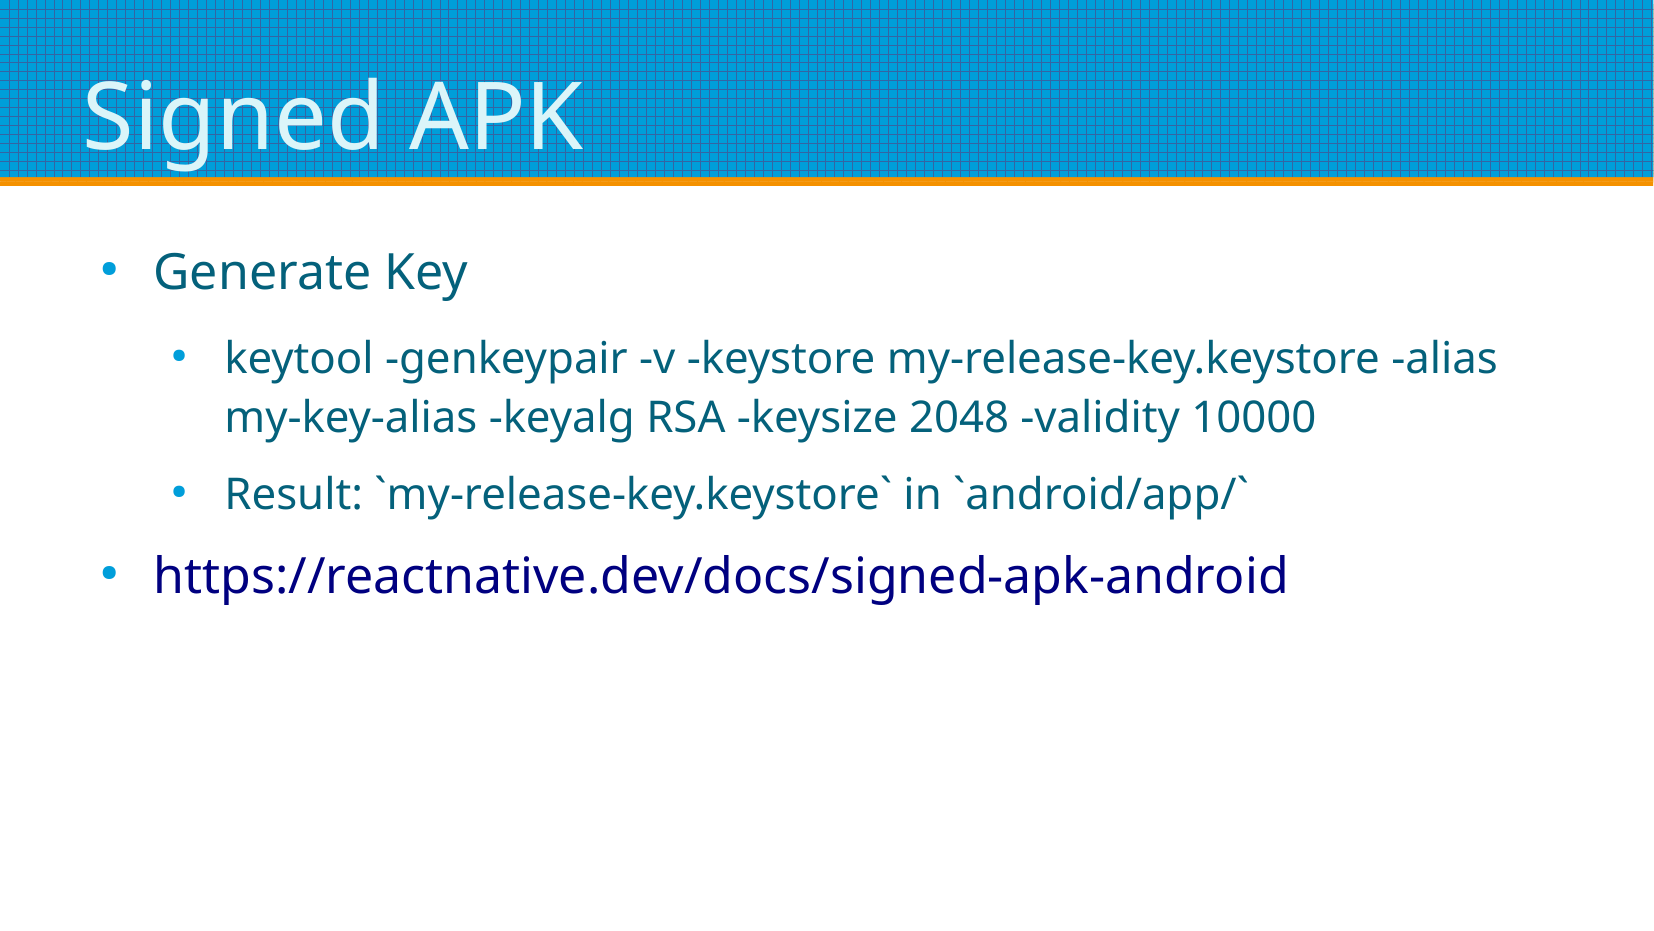

# Signed APK
Generate Key
keytool -genkeypair -v -keystore my-release-key.keystore -alias my-key-alias -keyalg RSA -keysize 2048 -validity 10000
Result: `my-release-key.keystore` in `android/app/`
https://reactnative.dev/docs/signed-apk-android